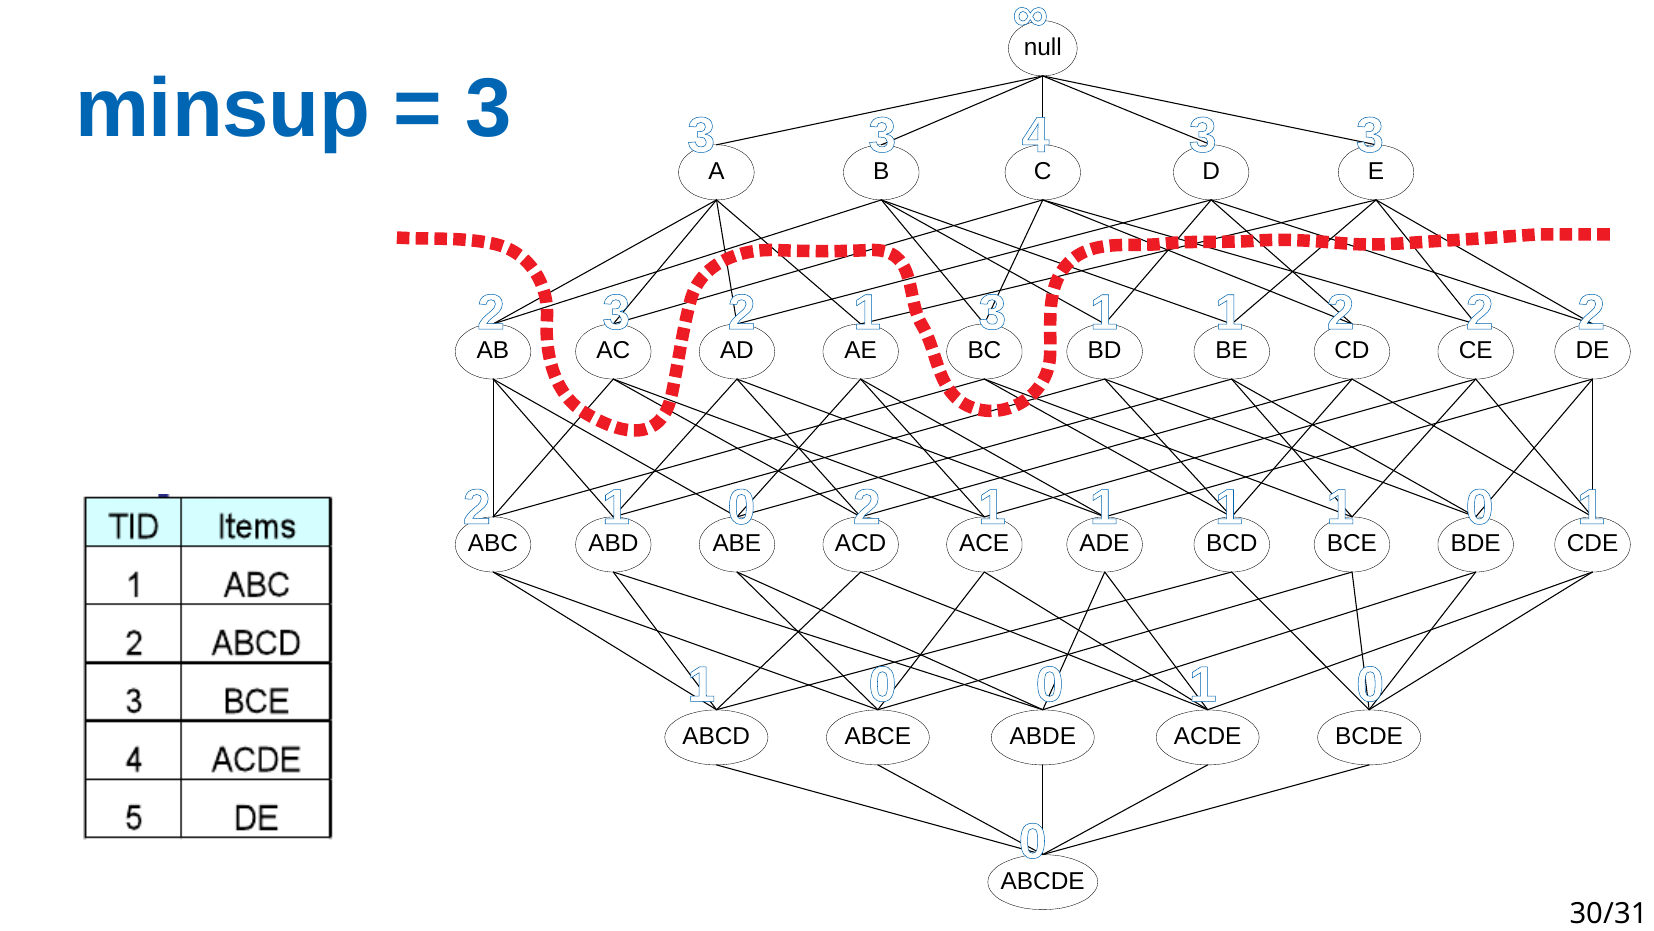

∞
minsup = 3
3 3 4 3 3
 2 3 2 1 3 1 1 2 2 2
2 1 0 2 1 1 1 1 0 1
1 0 0 1 0
0
30